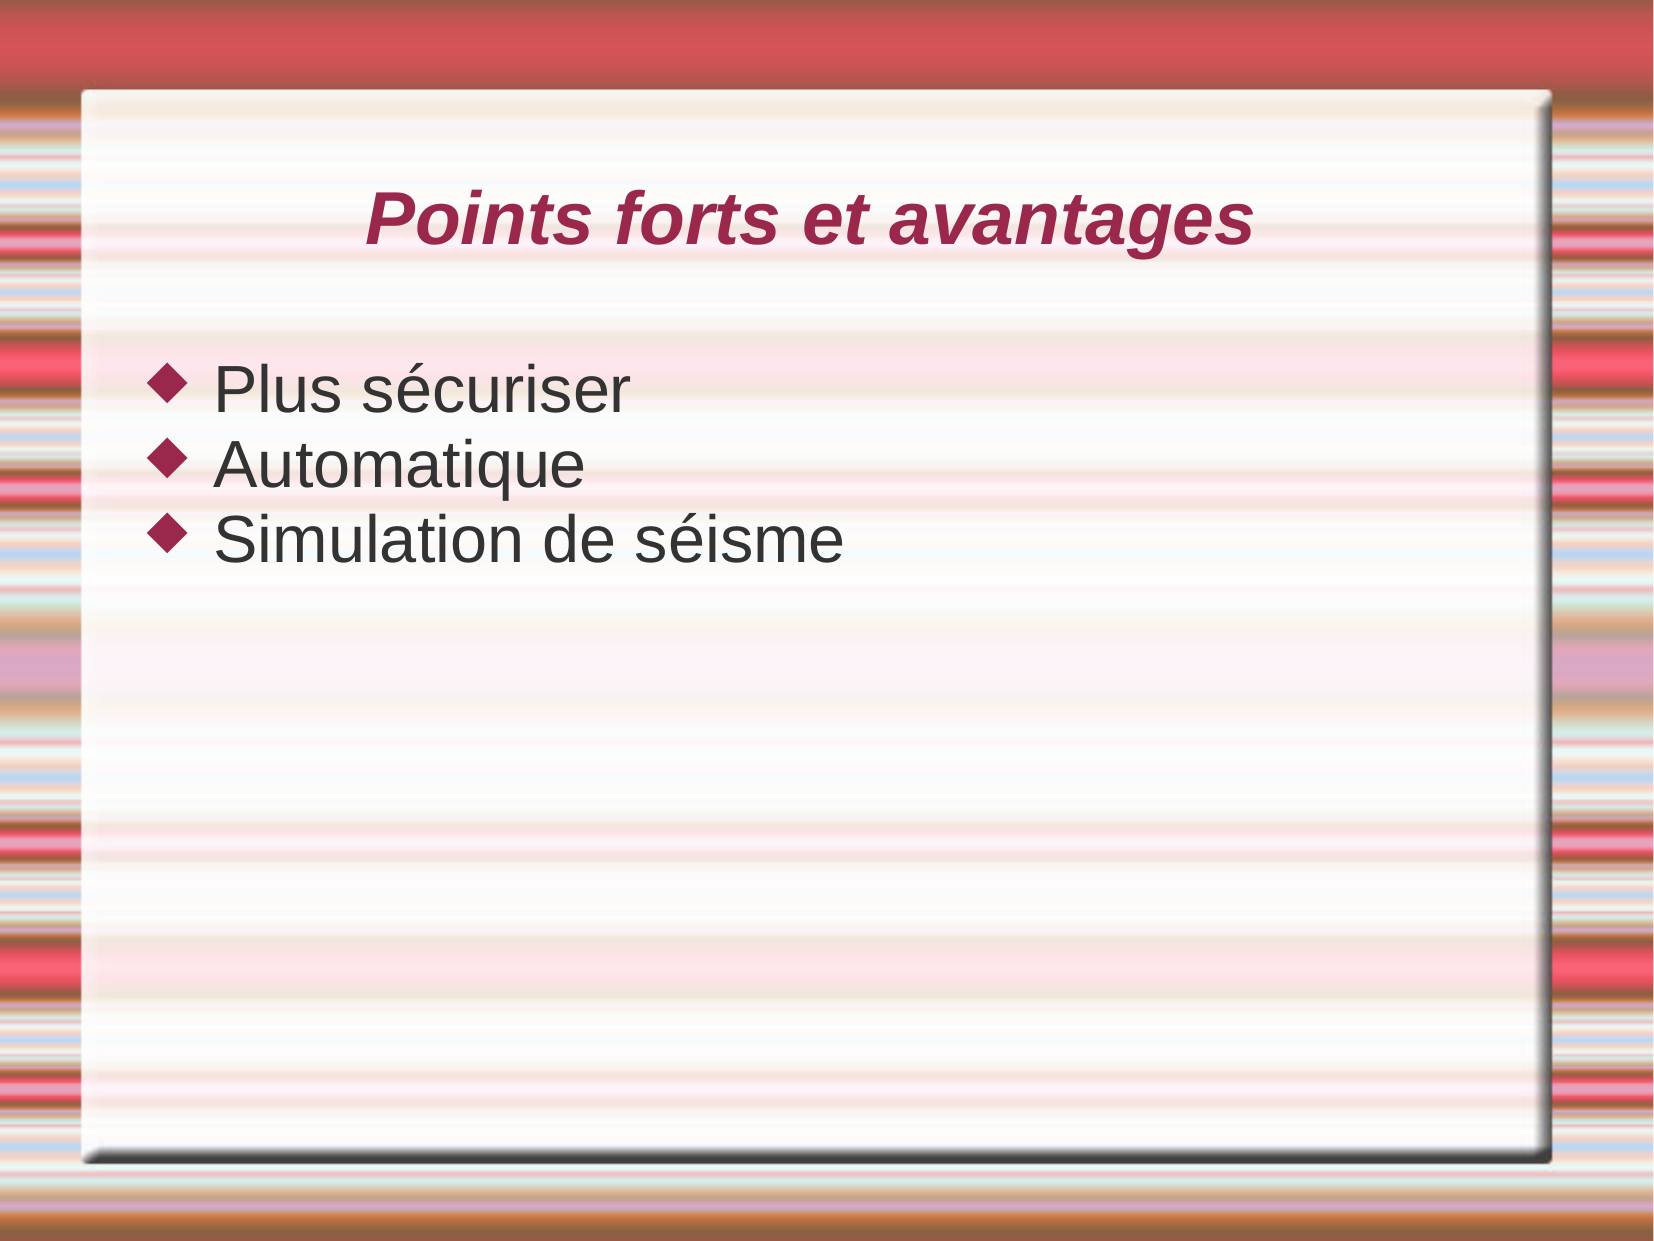

# Points forts et avantages
Plus sécuriser
Automatique
Simulation de séisme